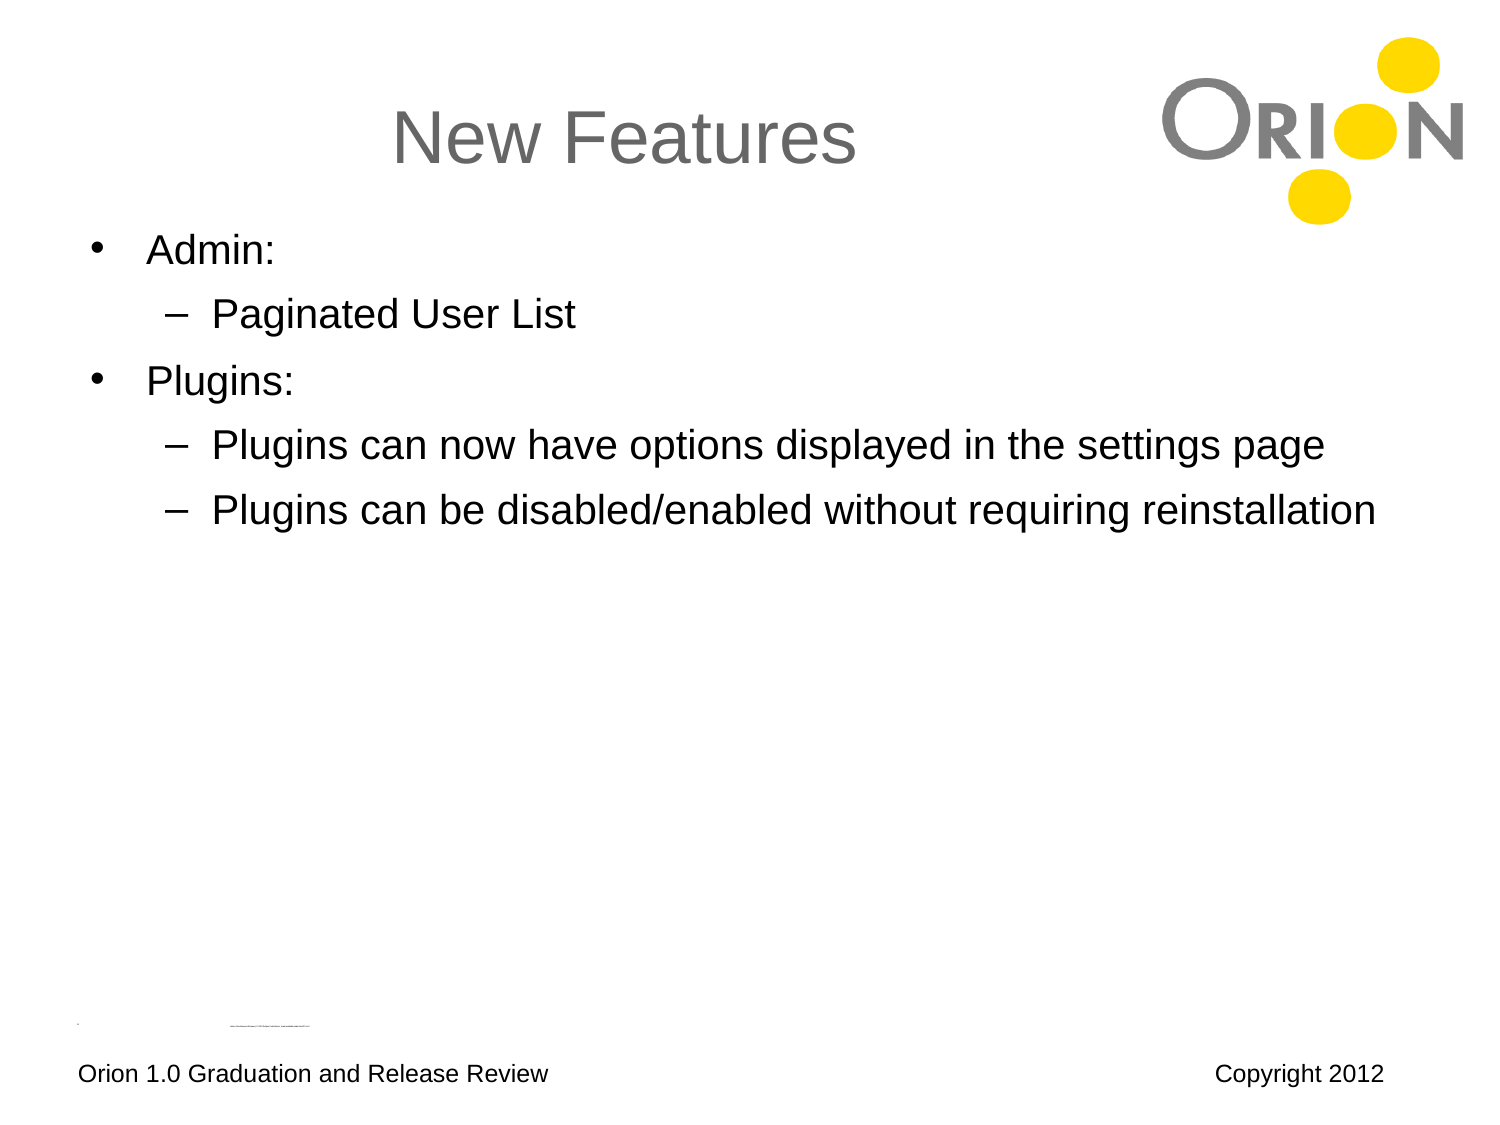

# New Features
Admin:
Paginated User List
Plugins:
Plugins can now have options displayed in the settings page
Plugins can be disabled/enabled without requiring reinstallation
11
Copyright 2011